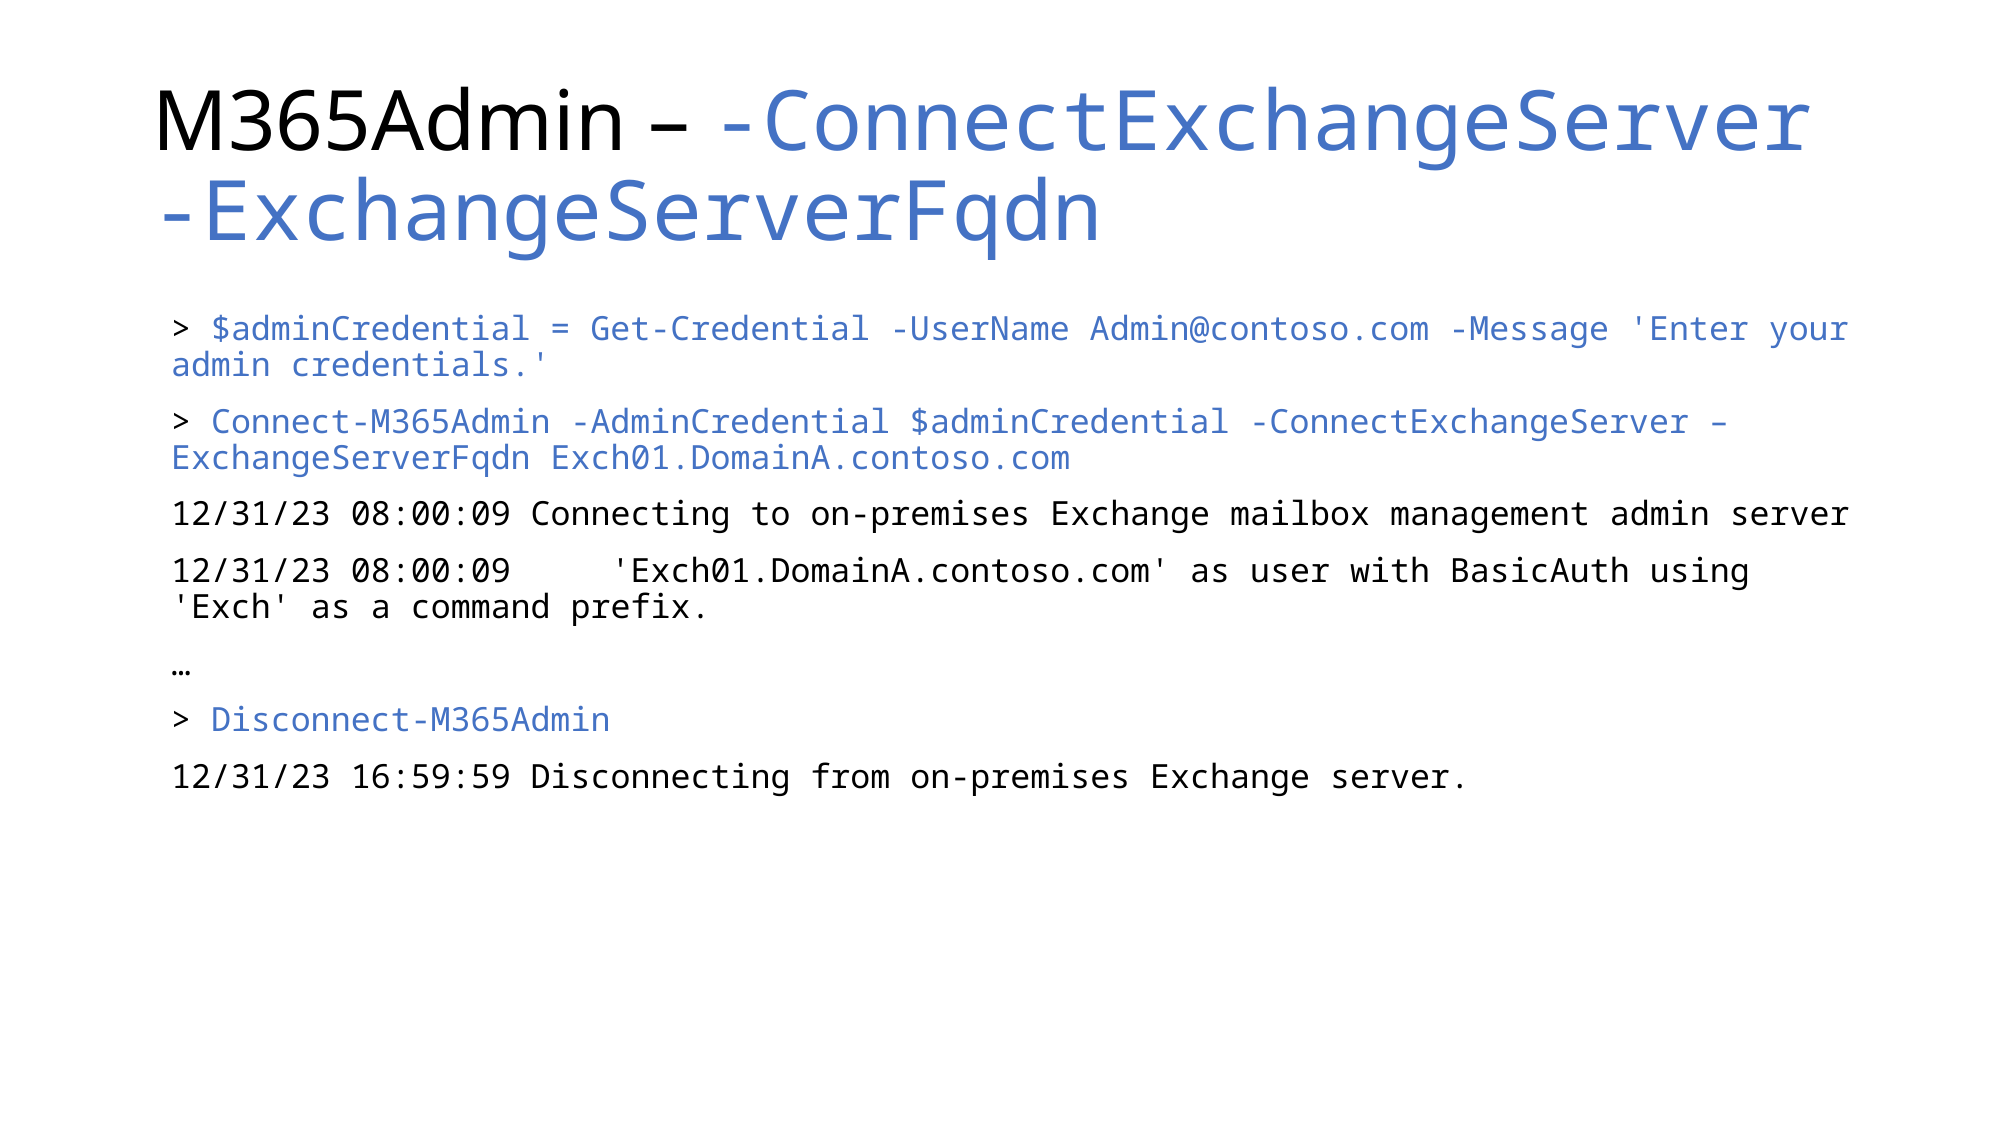

# M365Admin – -ConnectExchangeServer -ExchangeServerFqdn
> $adminCredential = Get-Credential -UserName Admin@contoso.com -Message 'Enter your admin credentials.'
> Connect-M365Admin -AdminCredential $adminCredential -ConnectExchangeServer –ExchangeServerFqdn Exch01.DomainA.contoso.com
12/31/23 08:00:09 Connecting to on-premises Exchange mailbox management admin server
12/31/23 08:00:09 'Exch01.DomainA.contoso.com' as user with BasicAuth using 'Exch' as a command prefix.
…
> Disconnect-M365Admin
12/31/23 16:59:59 Disconnecting from on-premises Exchange server.